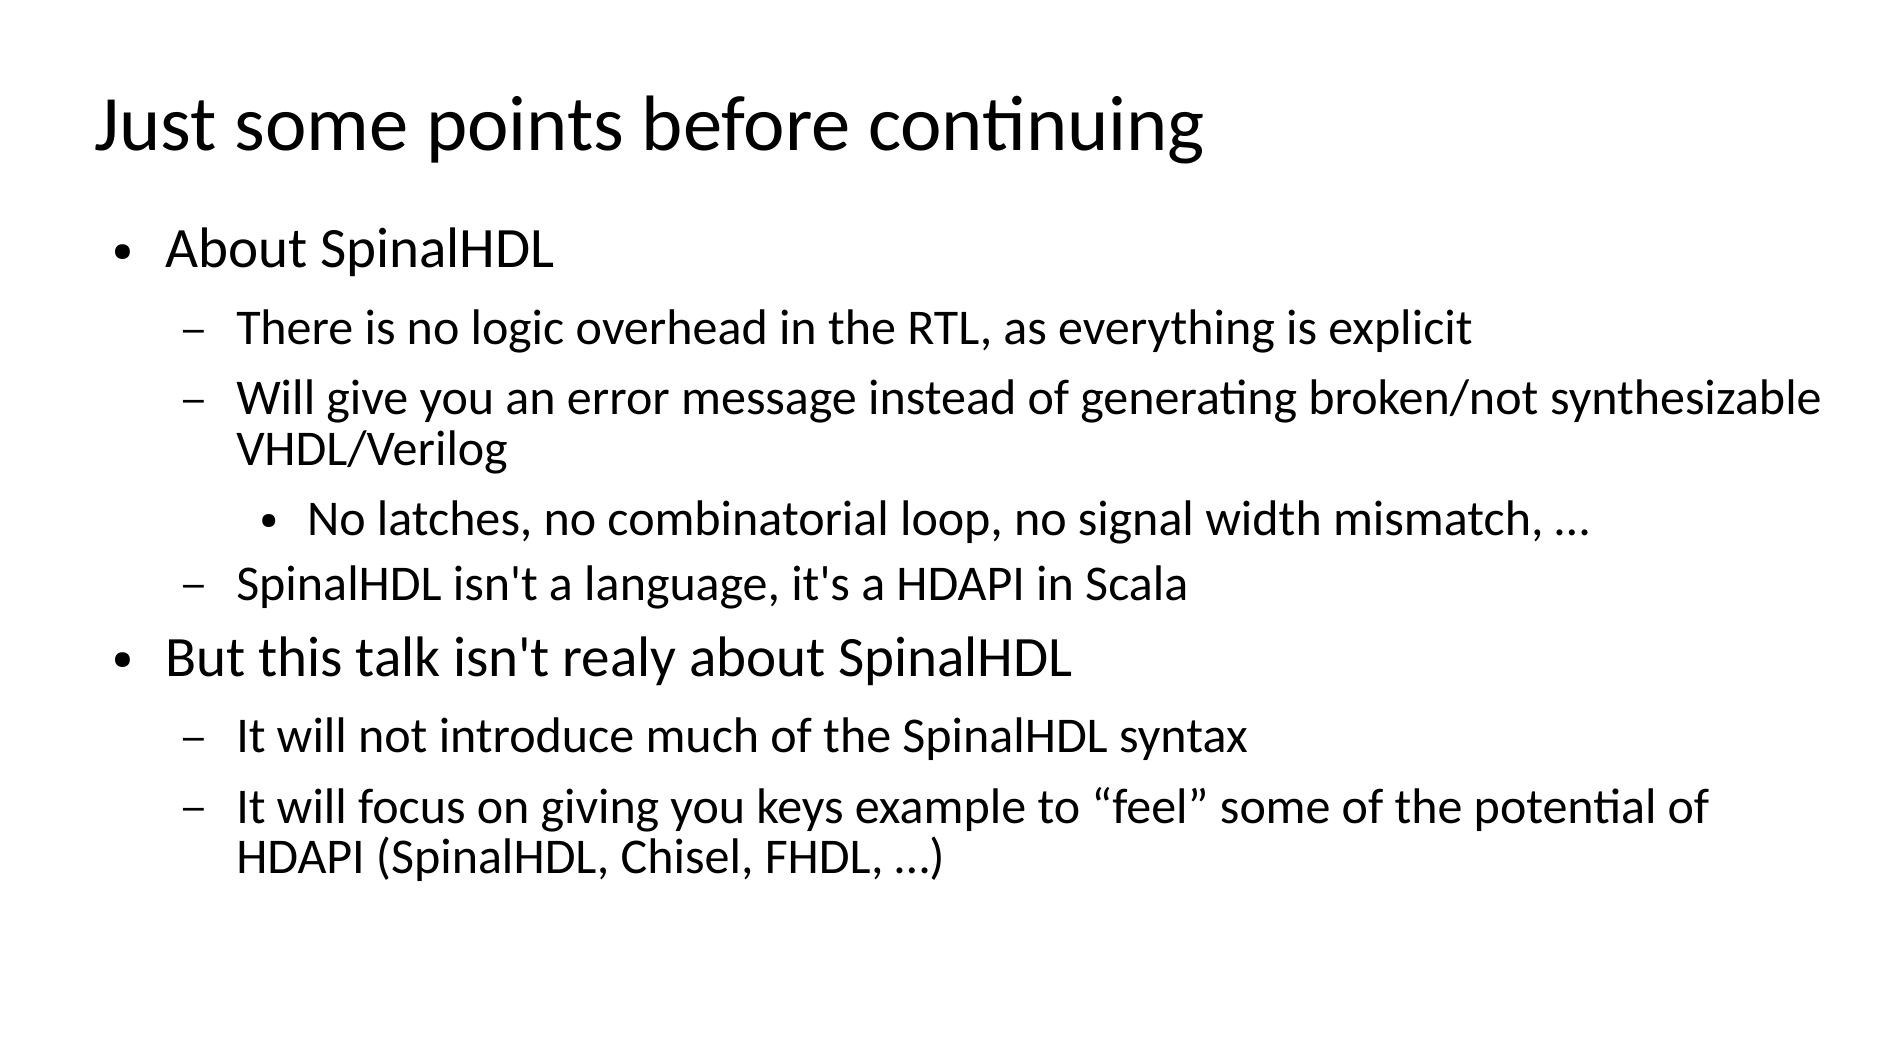

# Just some points before continuing
About SpinalHDL
There is no logic overhead in the RTL, as everything is explicit
Will give you an error message instead of generating broken/not synthesizable VHDL/Verilog
No latches, no combinatorial loop, no signal width mismatch, …
SpinalHDL isn't a language, it's a HDAPI in Scala
But this talk isn't realy about SpinalHDL
It will not introduce much of the SpinalHDL syntax
It will focus on giving you keys example to “feel” some of the potential of HDAPI (SpinalHDL, Chisel, FHDL, …)